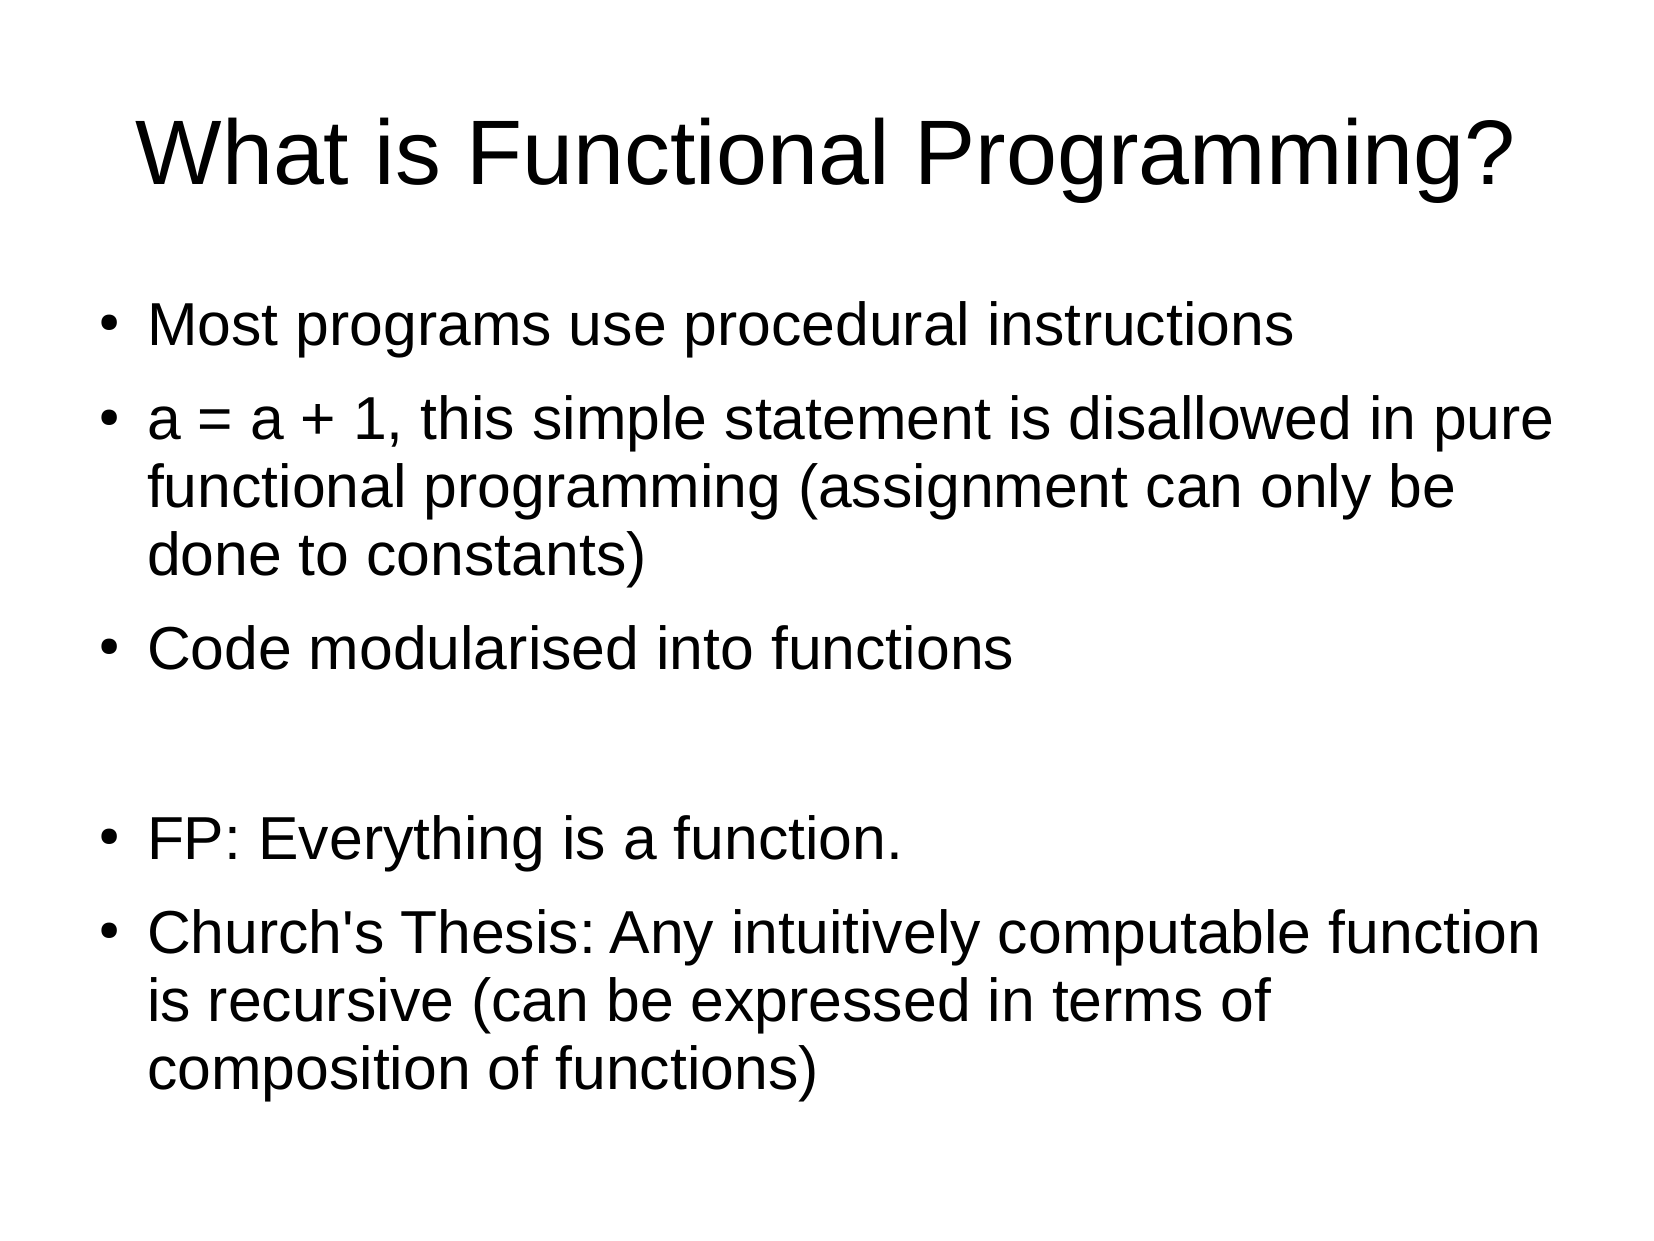

# What is Functional Programming?
Most programs use procedural instructions
a = a + 1, this simple statement is disallowed in pure functional programming (assignment can only be done to constants)
Code modularised into functions
FP: Everything is a function.
Church's Thesis: Any intuitively computable function is recursive (can be expressed in terms of composition of functions)